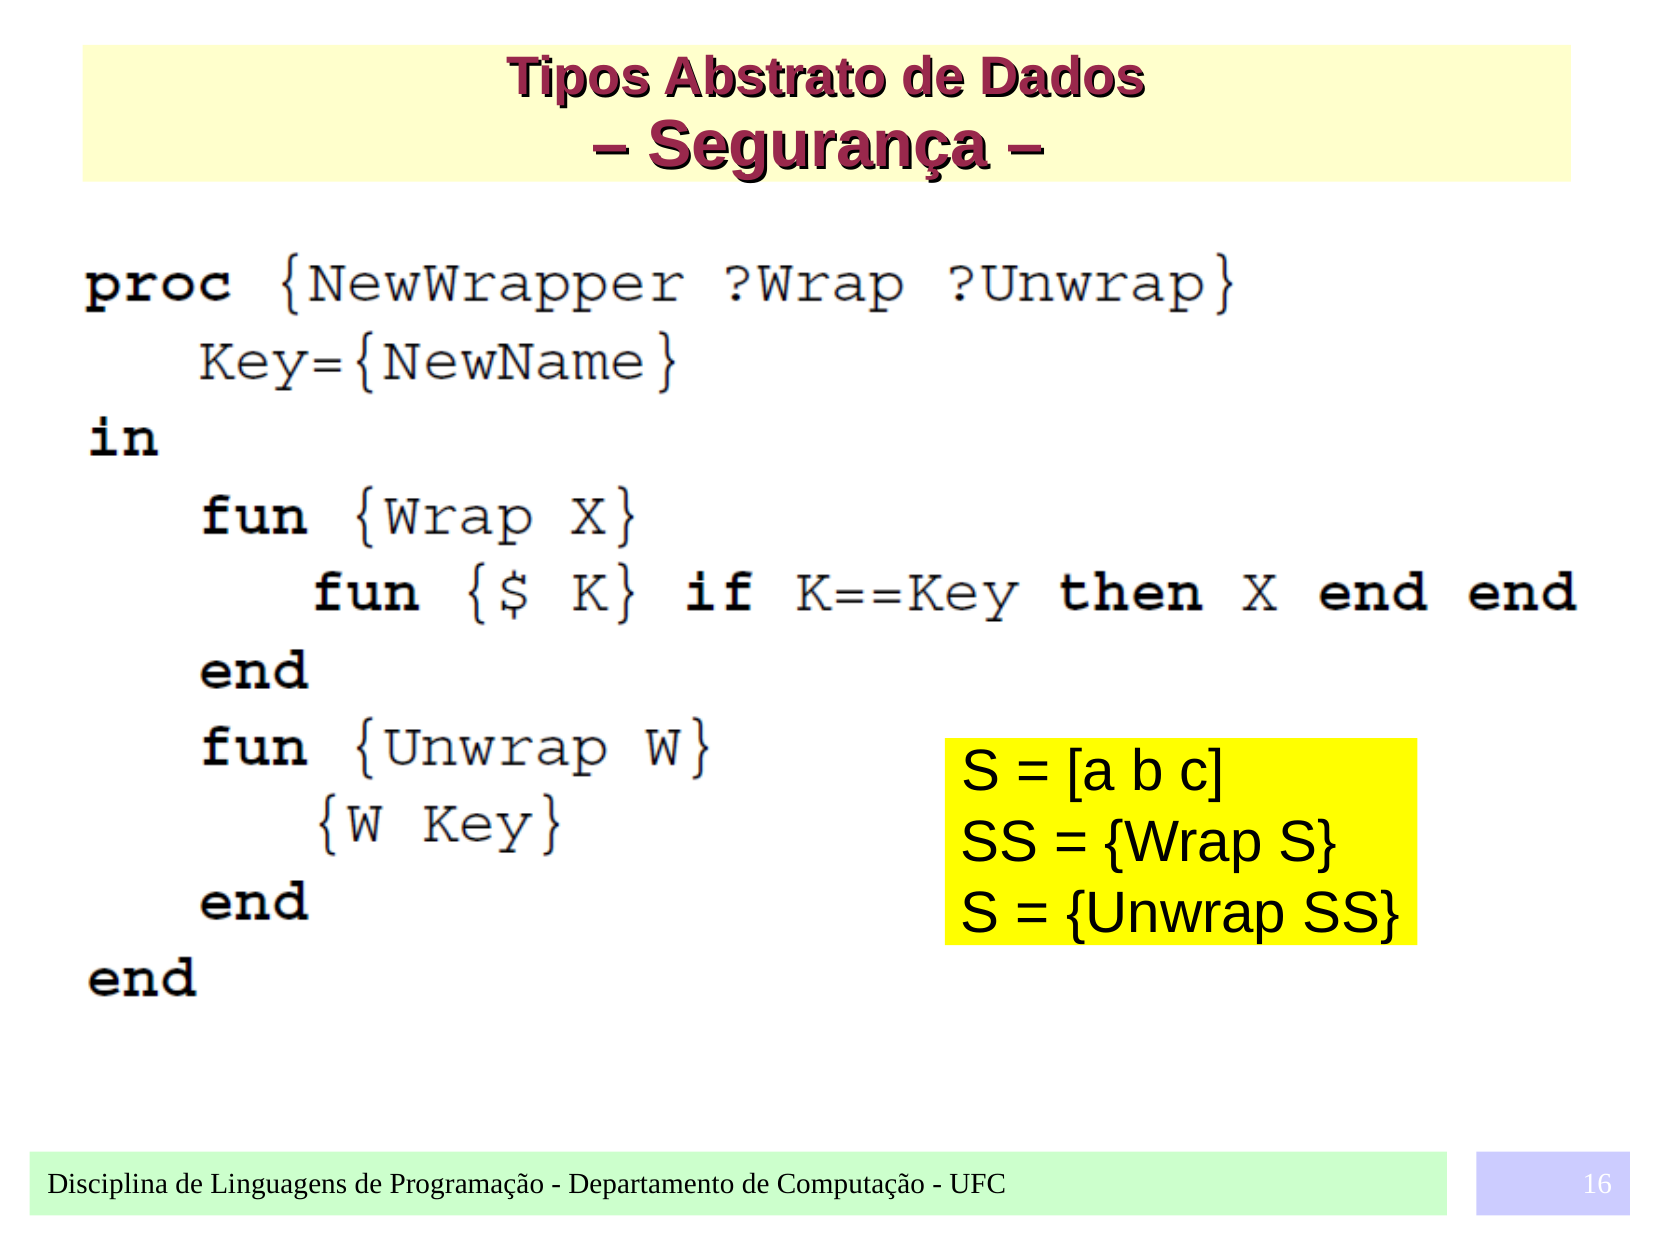

# Tipos Abstrato de Dados – Segurança –
 S = [a b c]
 SS = {Wrap S}
 S = {Unwrap SS}
Disciplina de Linguagens de Programação - Departamento de Computação - UFC
16